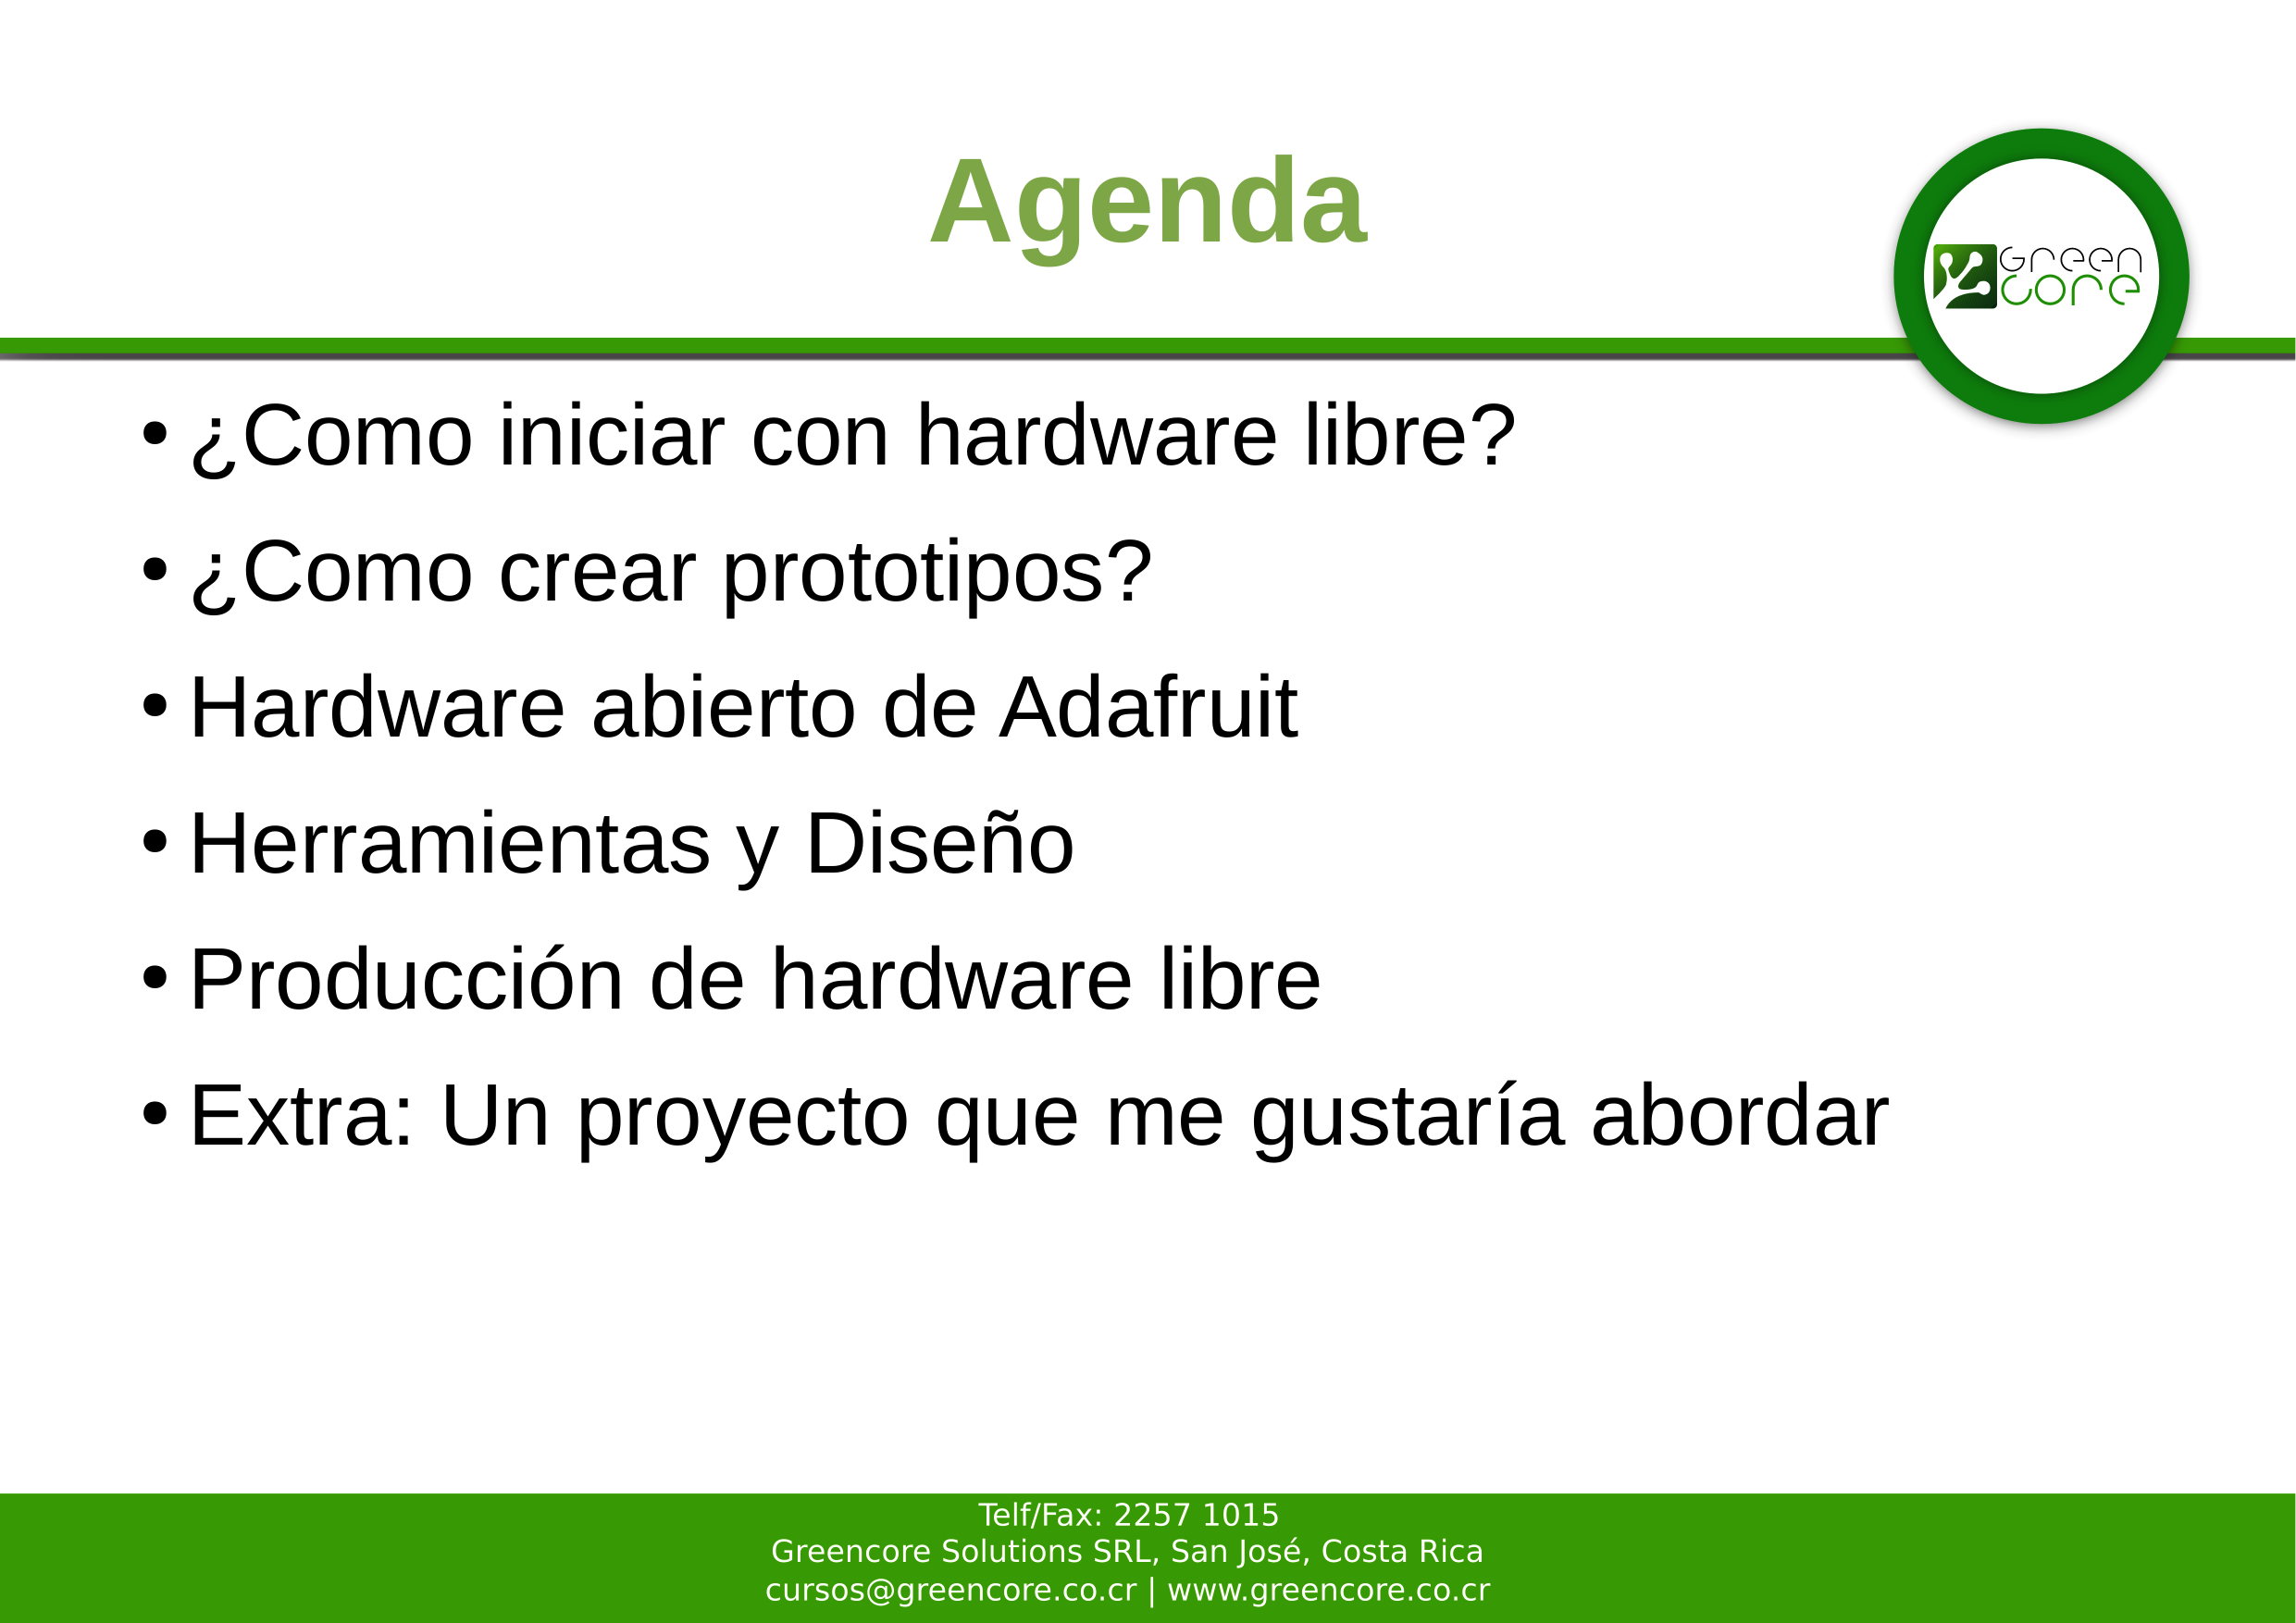

# Agenda
¿Como iniciar con hardware libre?
¿Como crear prototipos?
Hardware abierto de Adafruit
Herramientas y Diseño
Producción de hardware libre
Extra: Un proyecto que me gustaría abordar